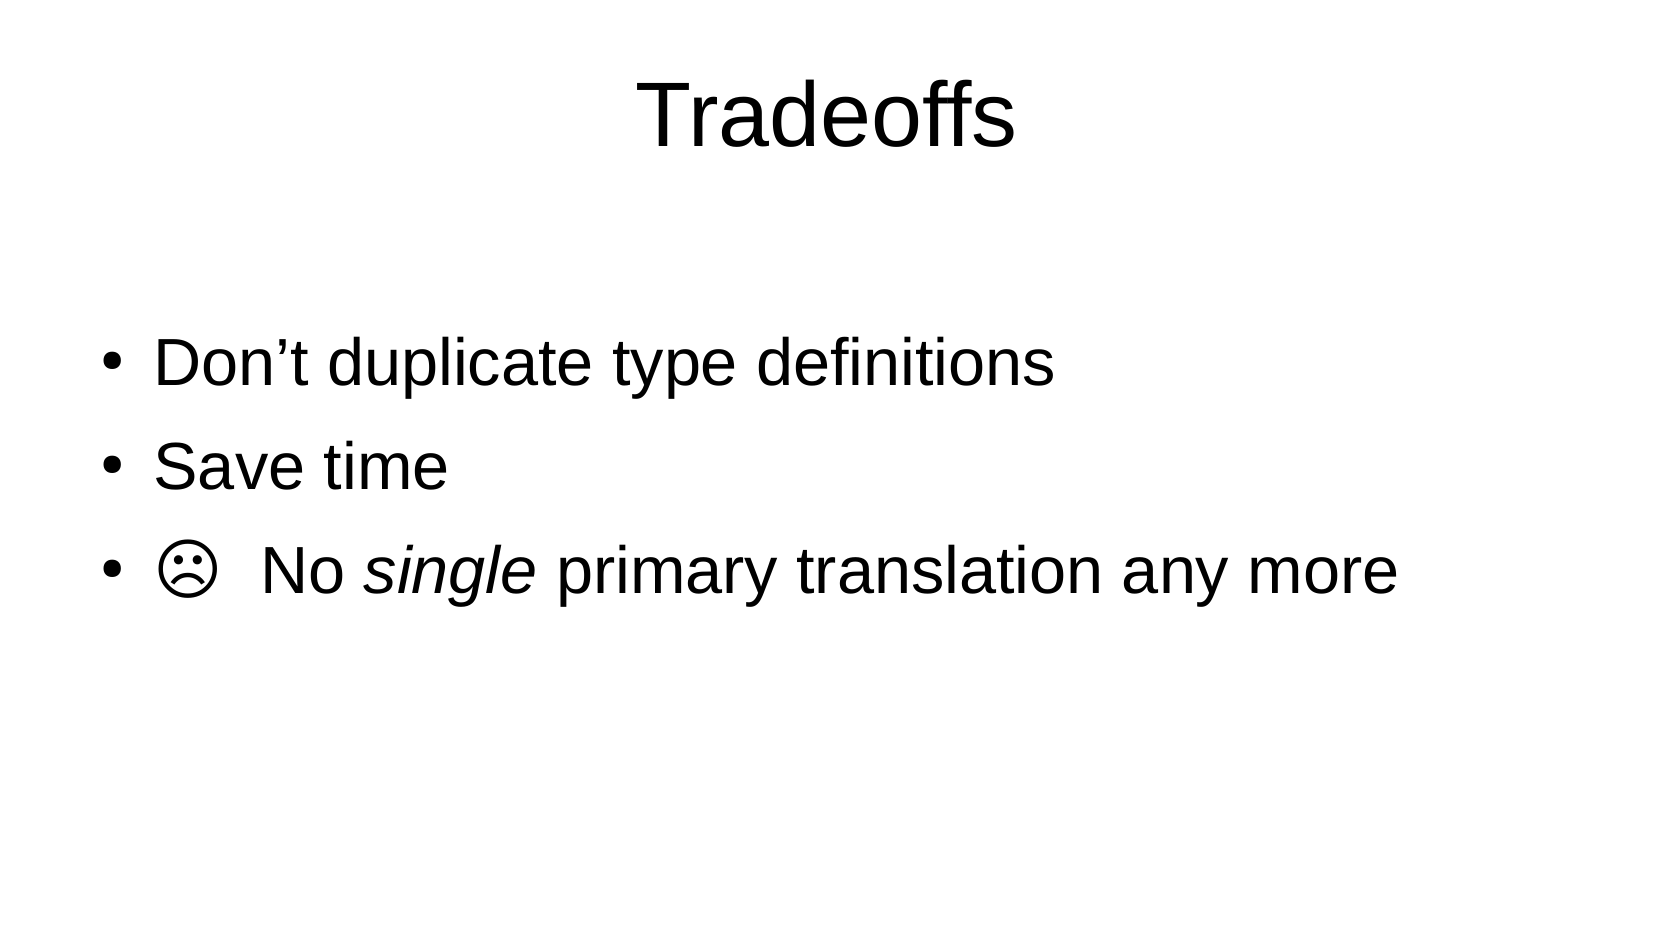

# Tradeoffs
Don’t duplicate type definitions
Save time
☹️ No single primary translation any more